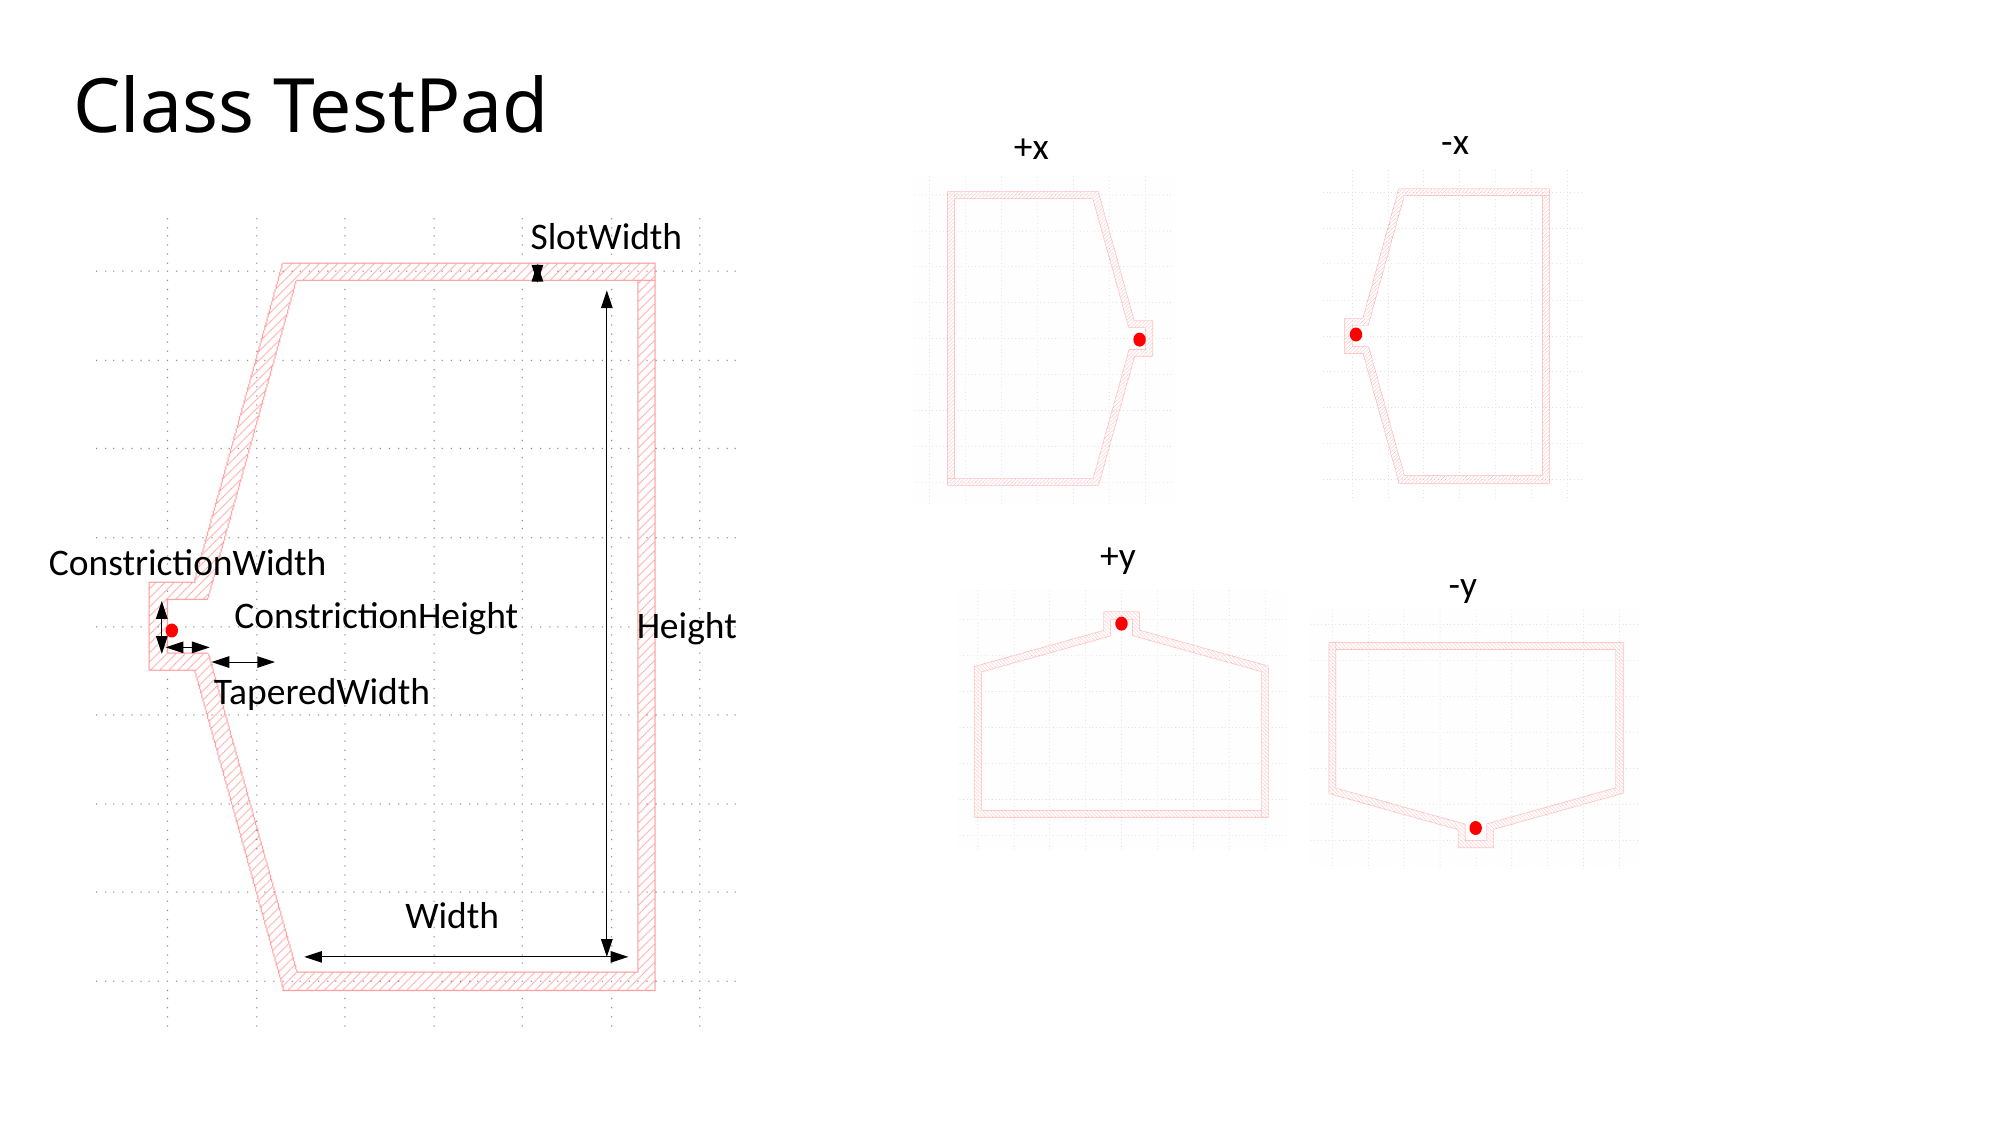

# Class TestPad
-x
+x
SlotWidth
+y
ConstrictionWidth
-y
ConstrictionHeight
Height
TaperedWidth
Width